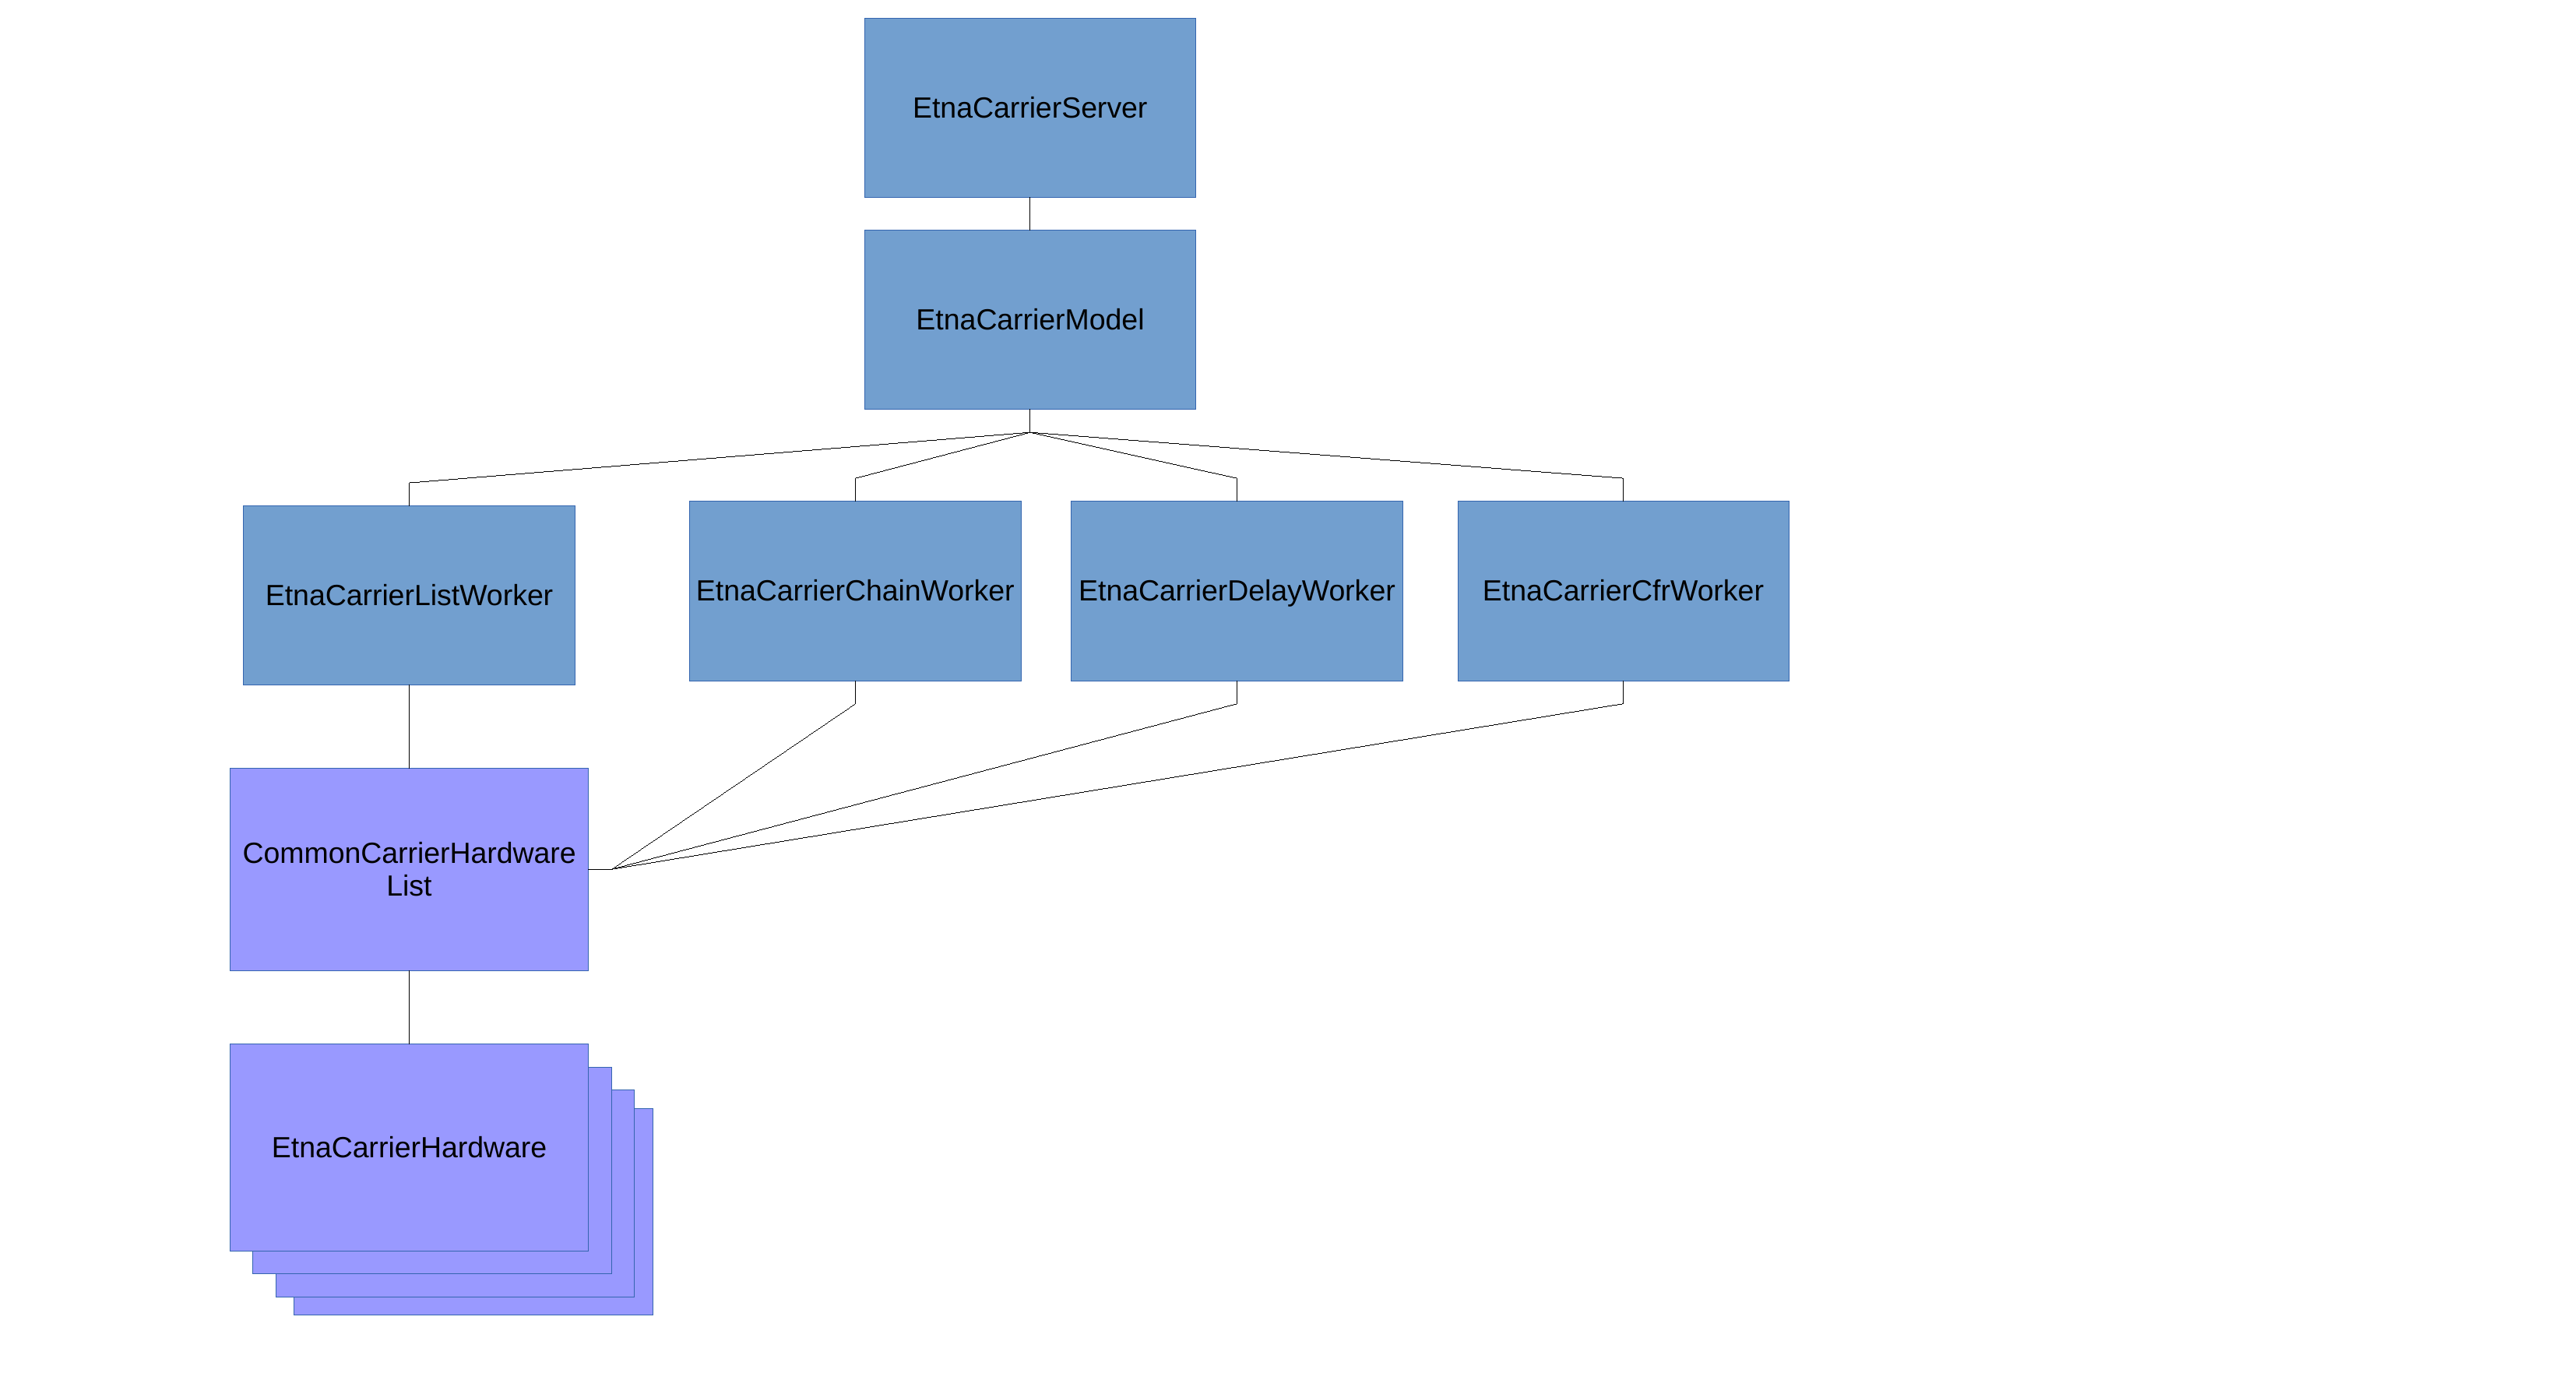

EtnaCarrierServer
EtnaCarrierModel
EtnaCarrierChainWorker
EtnaCarrierDelayWorker
EtnaCarrierCfrWorker
EtnaCarrierListWorker
CommonCarrierHardware
List
EtnaCarrierHardware
EtnaCarrierHardware
EtnaCarrierHardware
EtnaCarrierHardware